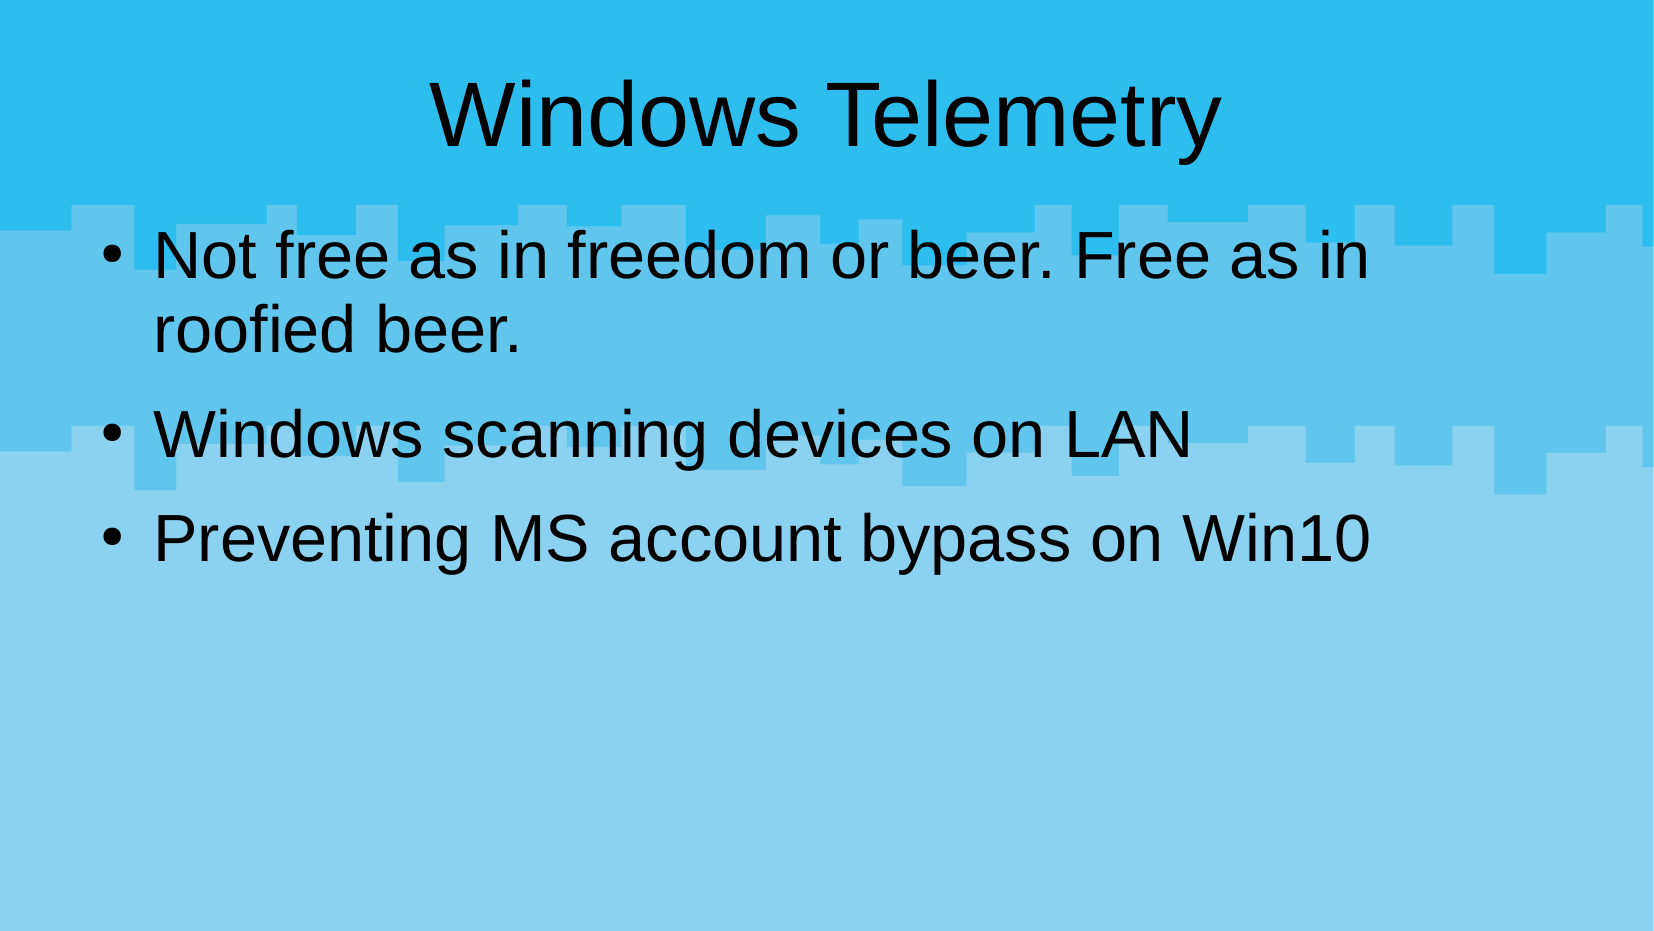

# Windows Telemetry
Not free as in freedom or beer. Free as in roofied beer.
Windows scanning devices on LAN
Preventing MS account bypass on Win10